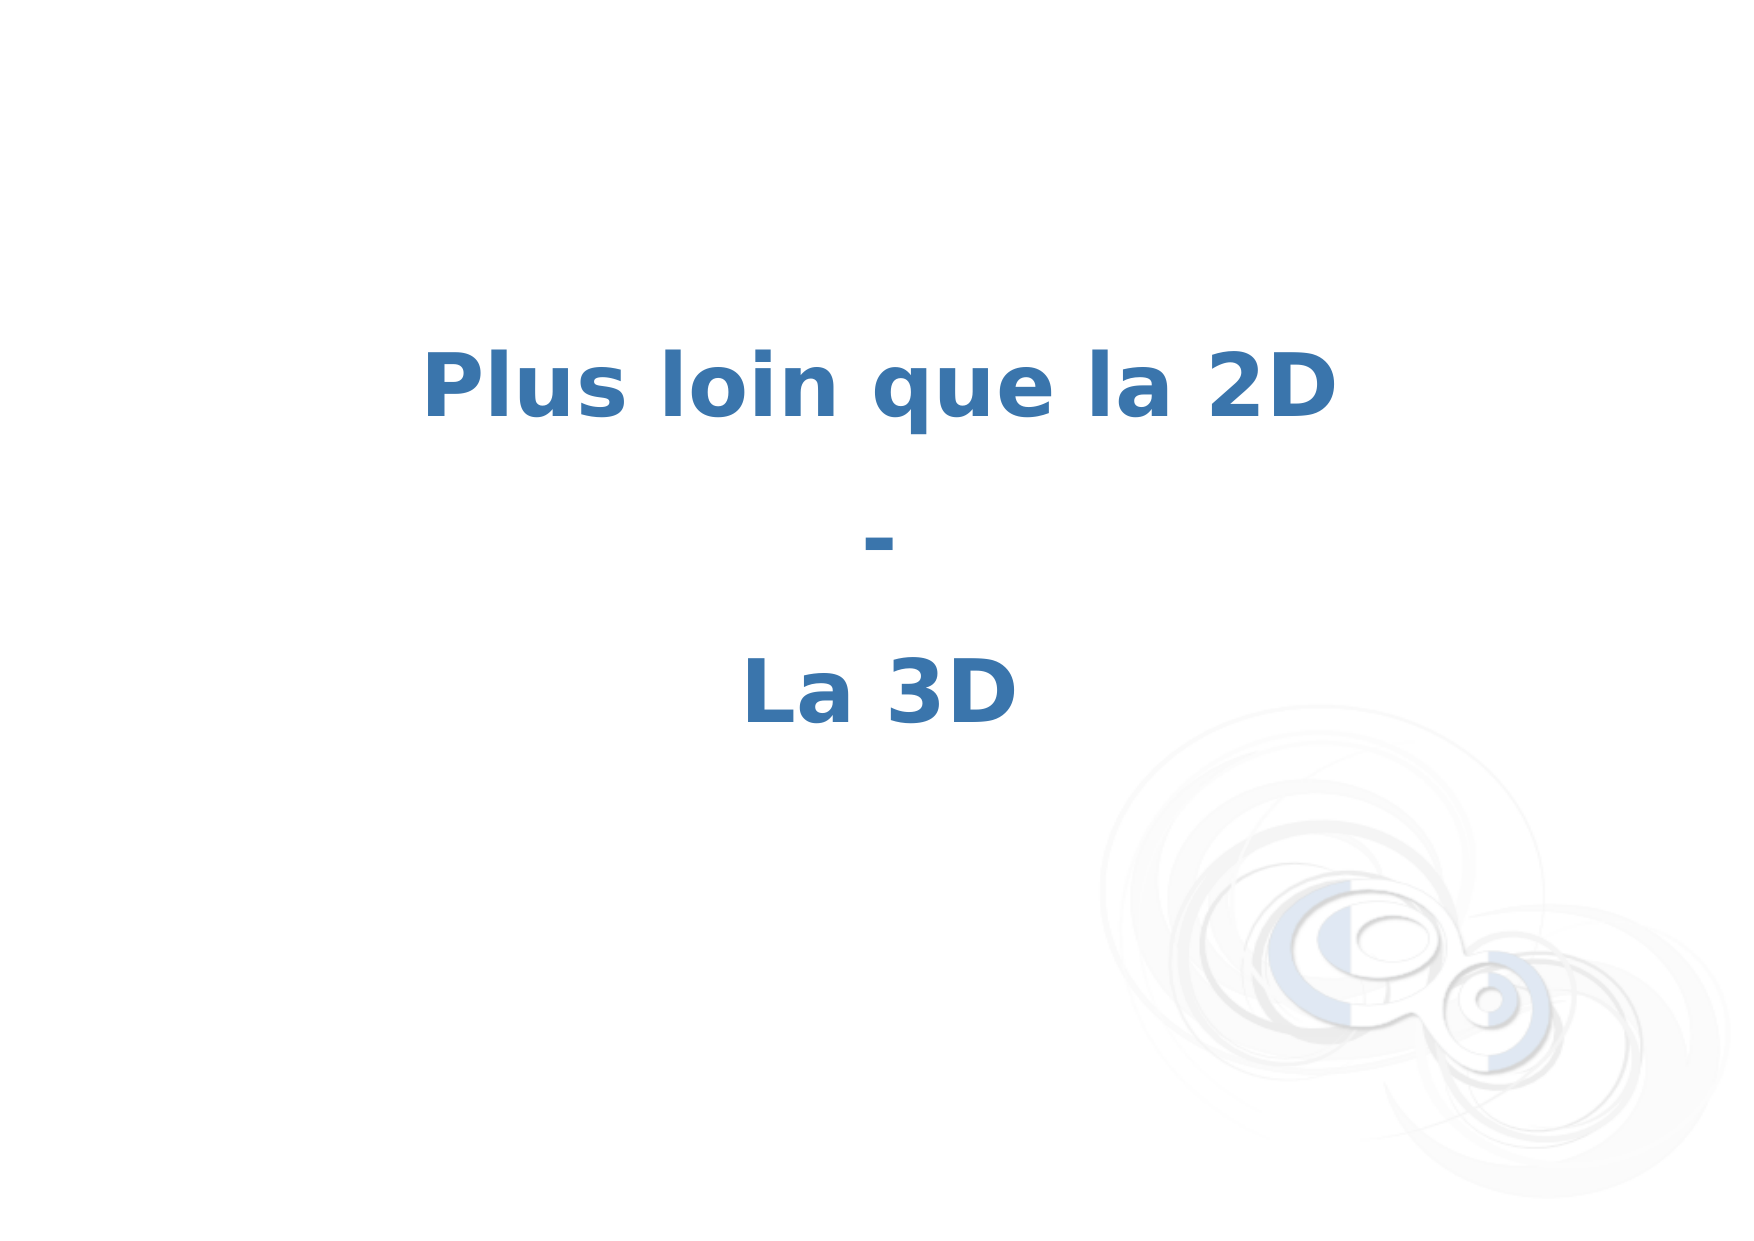

# Plus loin que la 2D - La 3D